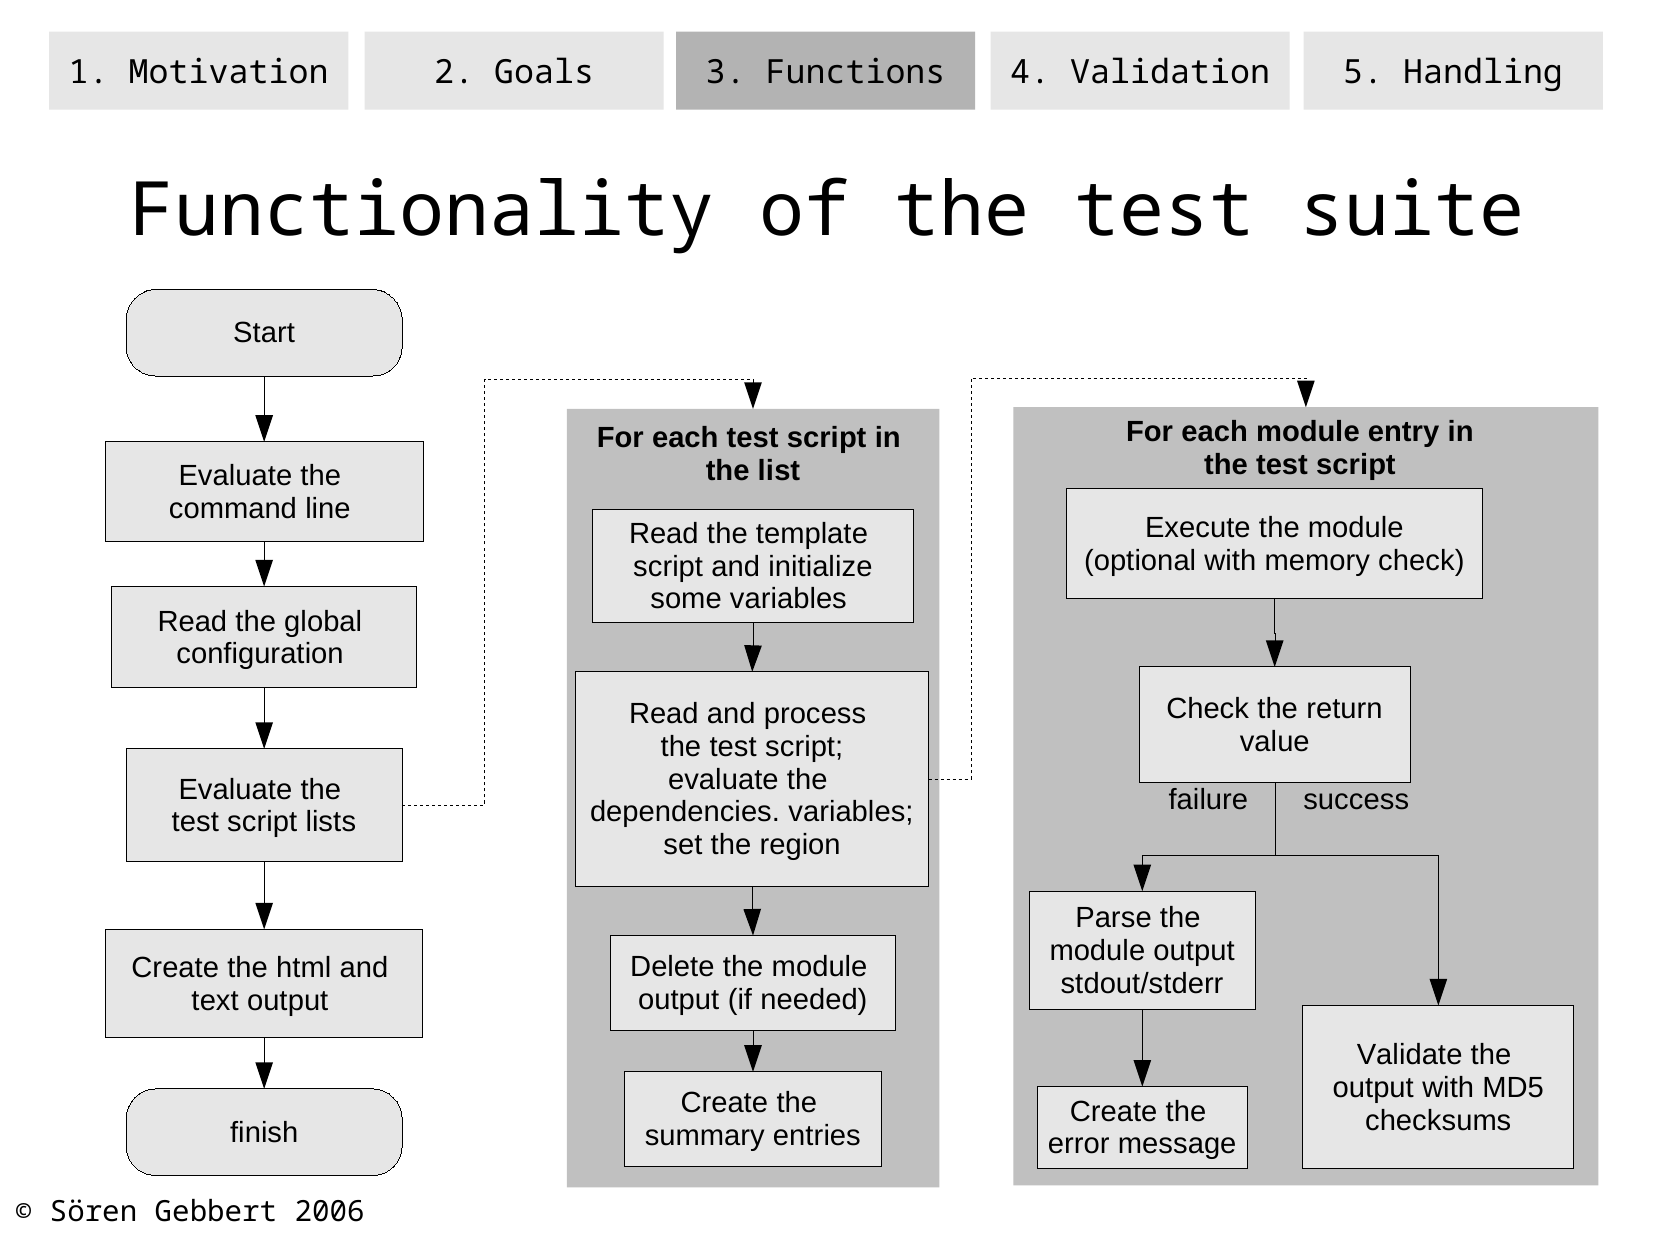

1. Motivation
2. Goals
3. Functions
4. Validation
5. Handling
# Functionality of the test suite
Start
For each module entry in
the test script
For each test script in
the list
Evaluate the
command line
Execute the module
(optional with memory check)
Read the template
script and initialize
some variables
Read the global
configuration
Check the return
value
Read and process
the test script;
evaluate the
dependencies. variables;
set the region
Evaluate the
test script lists
Parse the
module output
stdout/stderr
Create the html and
text output
Delete the module
output (if needed)
Validate the
output with MD5
checksums
Create the
summary entries
Create the
error message
finish
© Sören Gebbert 2006